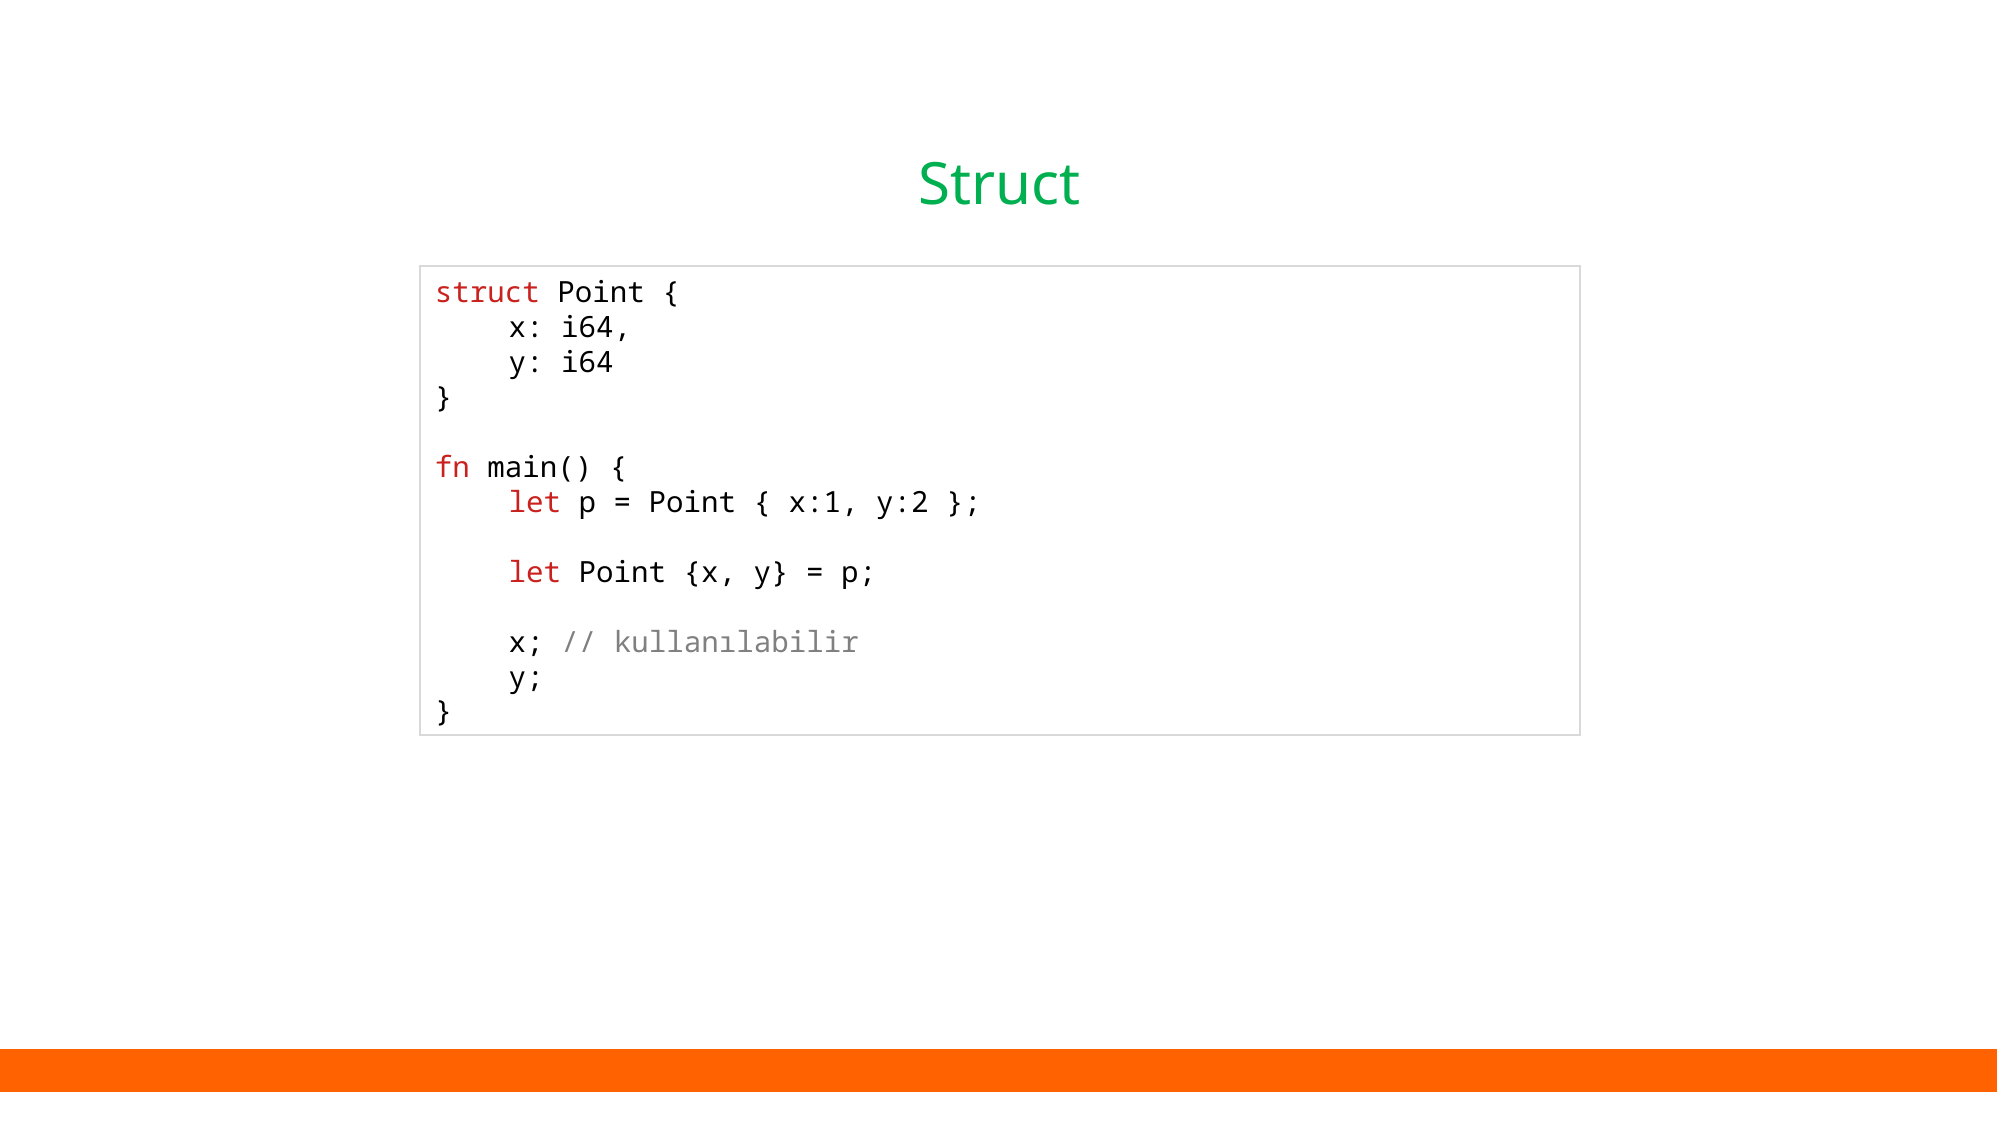

# Struct
struct Point {
	x: i64,
	y: i64
}
fn main() {
	let p = Point { x:1, y:2 };
	let Point {x, y} = p;
	x; // kullanılabilir
	y;
}